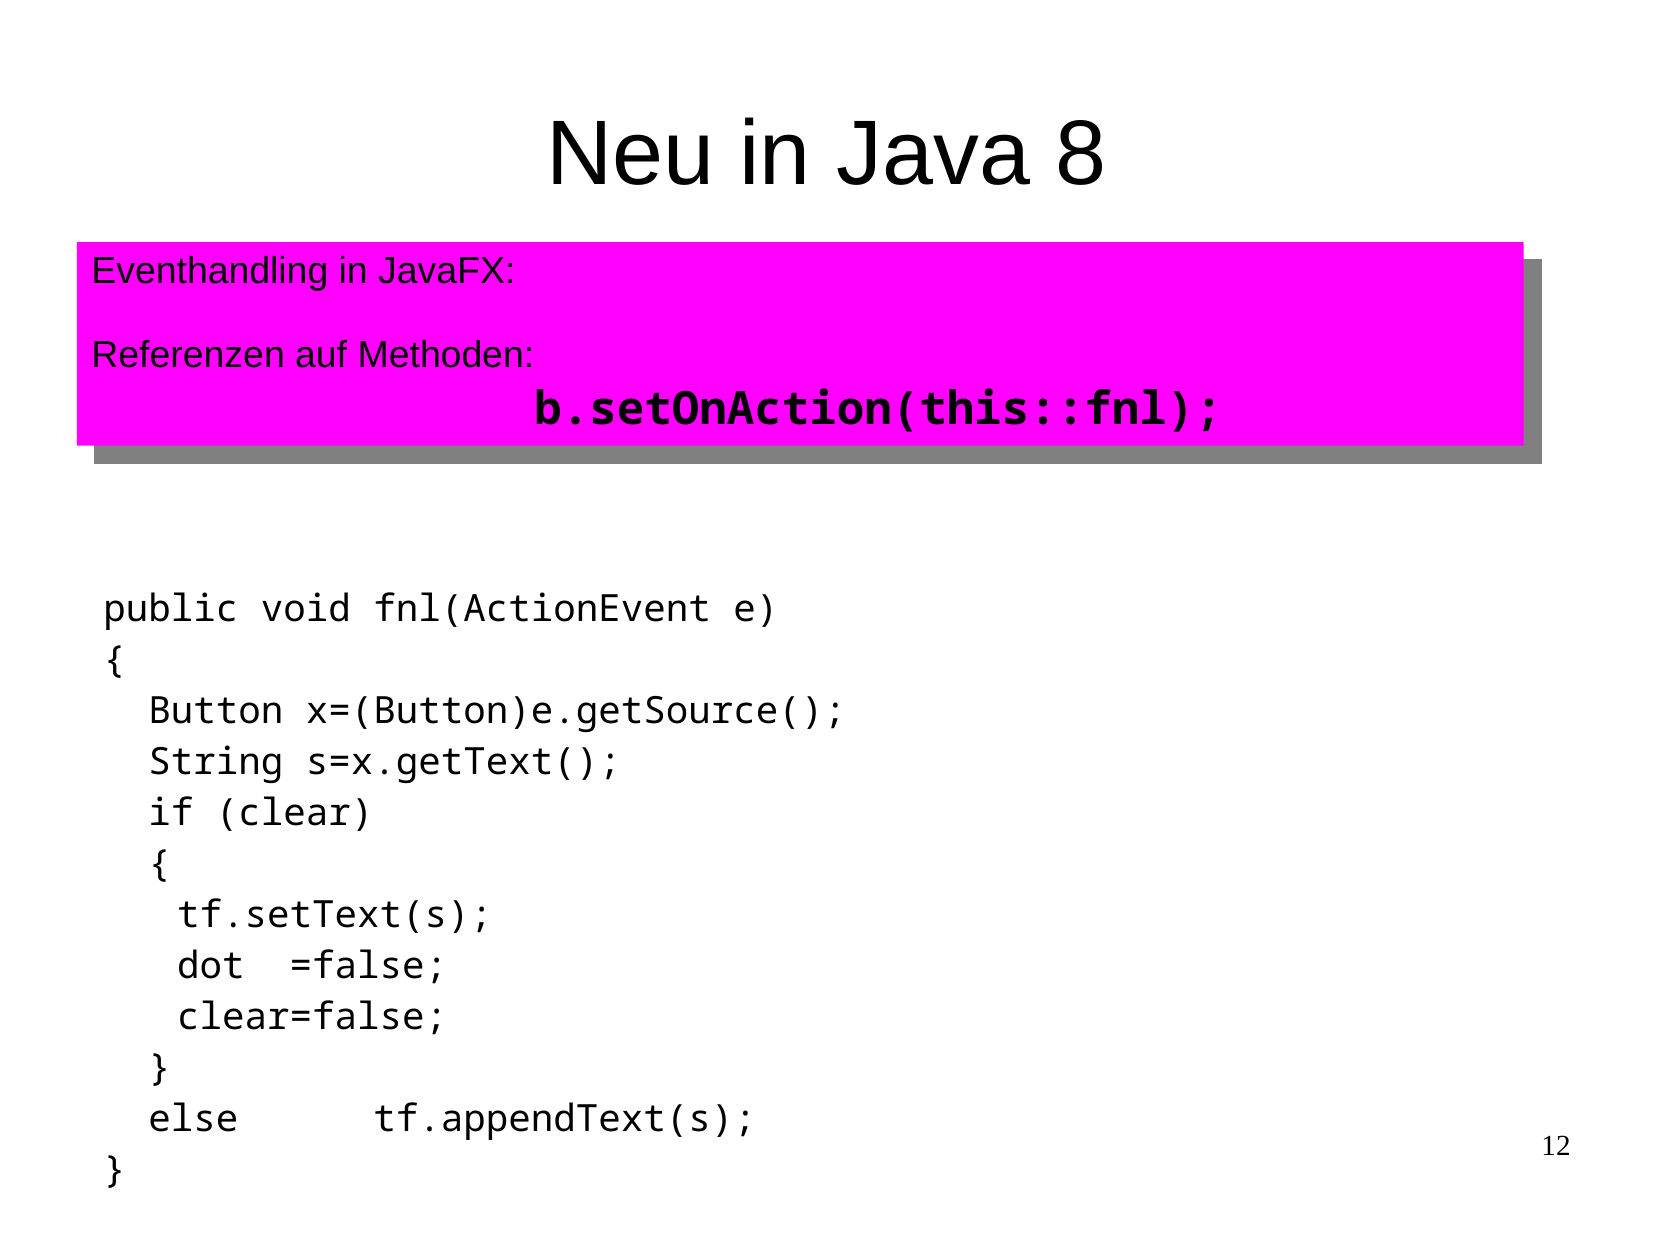

# Neu in Java 8
Eventhandling in JavaFX:
Referenzen auf Methoden:
						b.setOnAction(this::fnl);
public void fnl(ActionEvent e)
{
 Button x=(Button)e.getSource();
 String s=x.getText();
 if (clear)
 {
	tf.setText(s);
	dot =false;
	clear=false;
 }
 else tf.appendText(s);
}
12